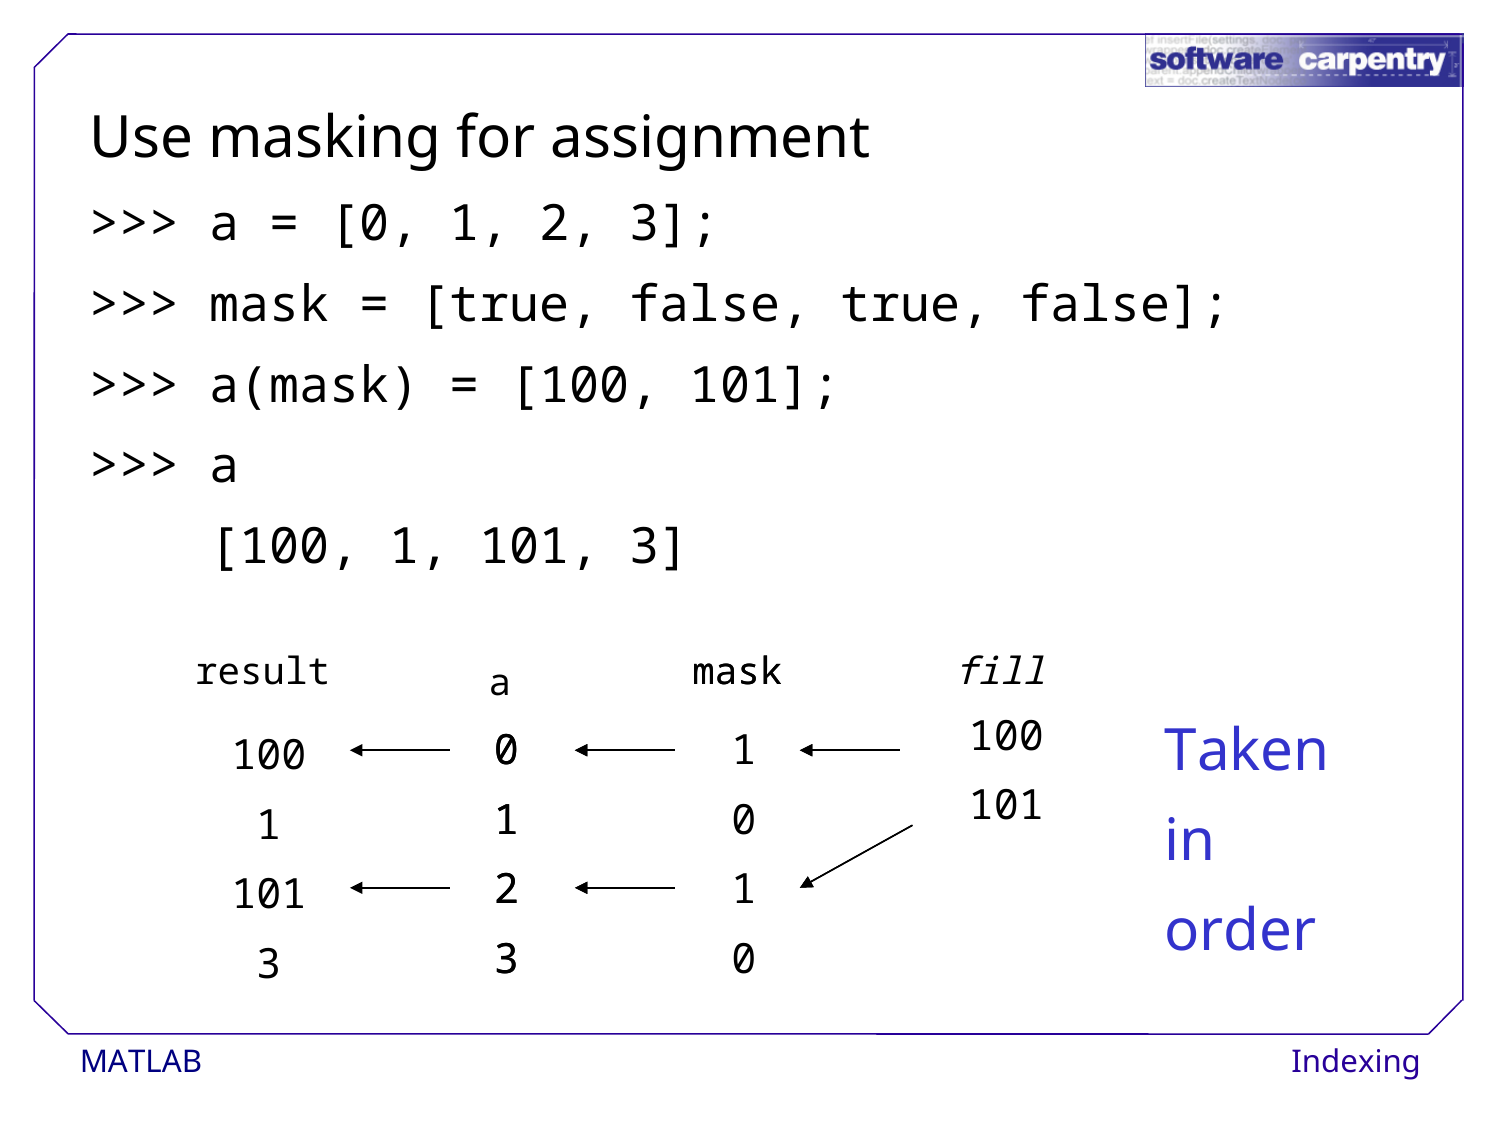

# Use masking for assignment
>>> a = [0, 1, 2, 3];
>>> mask = [true, false, true, false];
>>> a(mask) = [100, 101];
>>> a
 [100, 1, 101, 3]
result
mask
mask
fill
a
| 100 |
| --- |
| 101 |
Taken
in
order
| 0 |
| --- |
| 1 |
| 2 |
| 3 |
| 0 |
| --- |
| 1 |
| 2 |
| 3 |
| 1 |
| --- |
| 0 |
| 1 |
| 0 |
| 100 |
| --- |
| 1 |
| 101 |
| 3 |